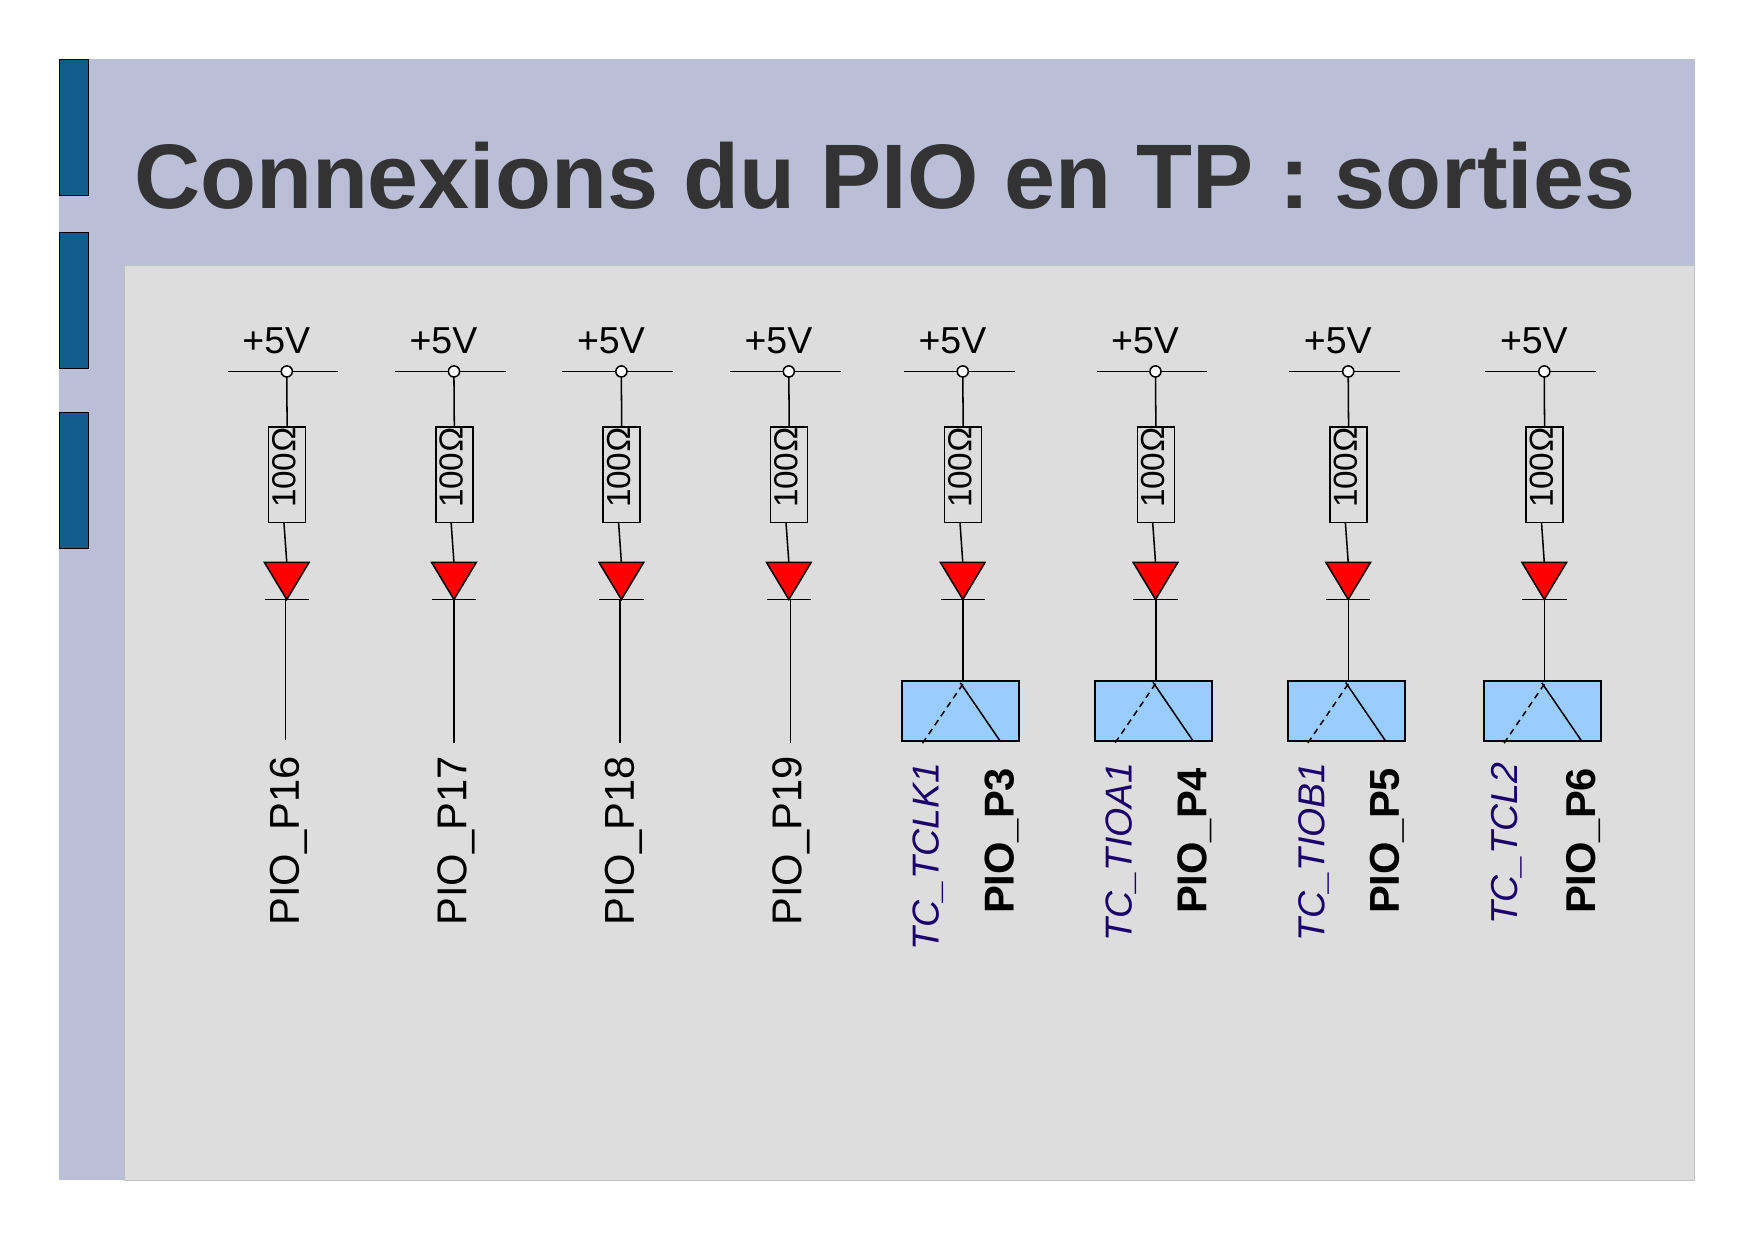

# Connexions du PIO en TP : sorties
+5V
+5V
+5V
+5V
+5V
+5V
+5V
+5V
100Ω
100Ω
100Ω
100Ω
100Ω
100Ω
100Ω
100Ω
PIO_P16
PIO_P17
PIO_P18
PIO_P19
PIO_P3
PIO_P4
PIO_P5
PIO_P6
TC_TCL2
TC_TIOA1
TC_TIOB1
TC_TCLK1